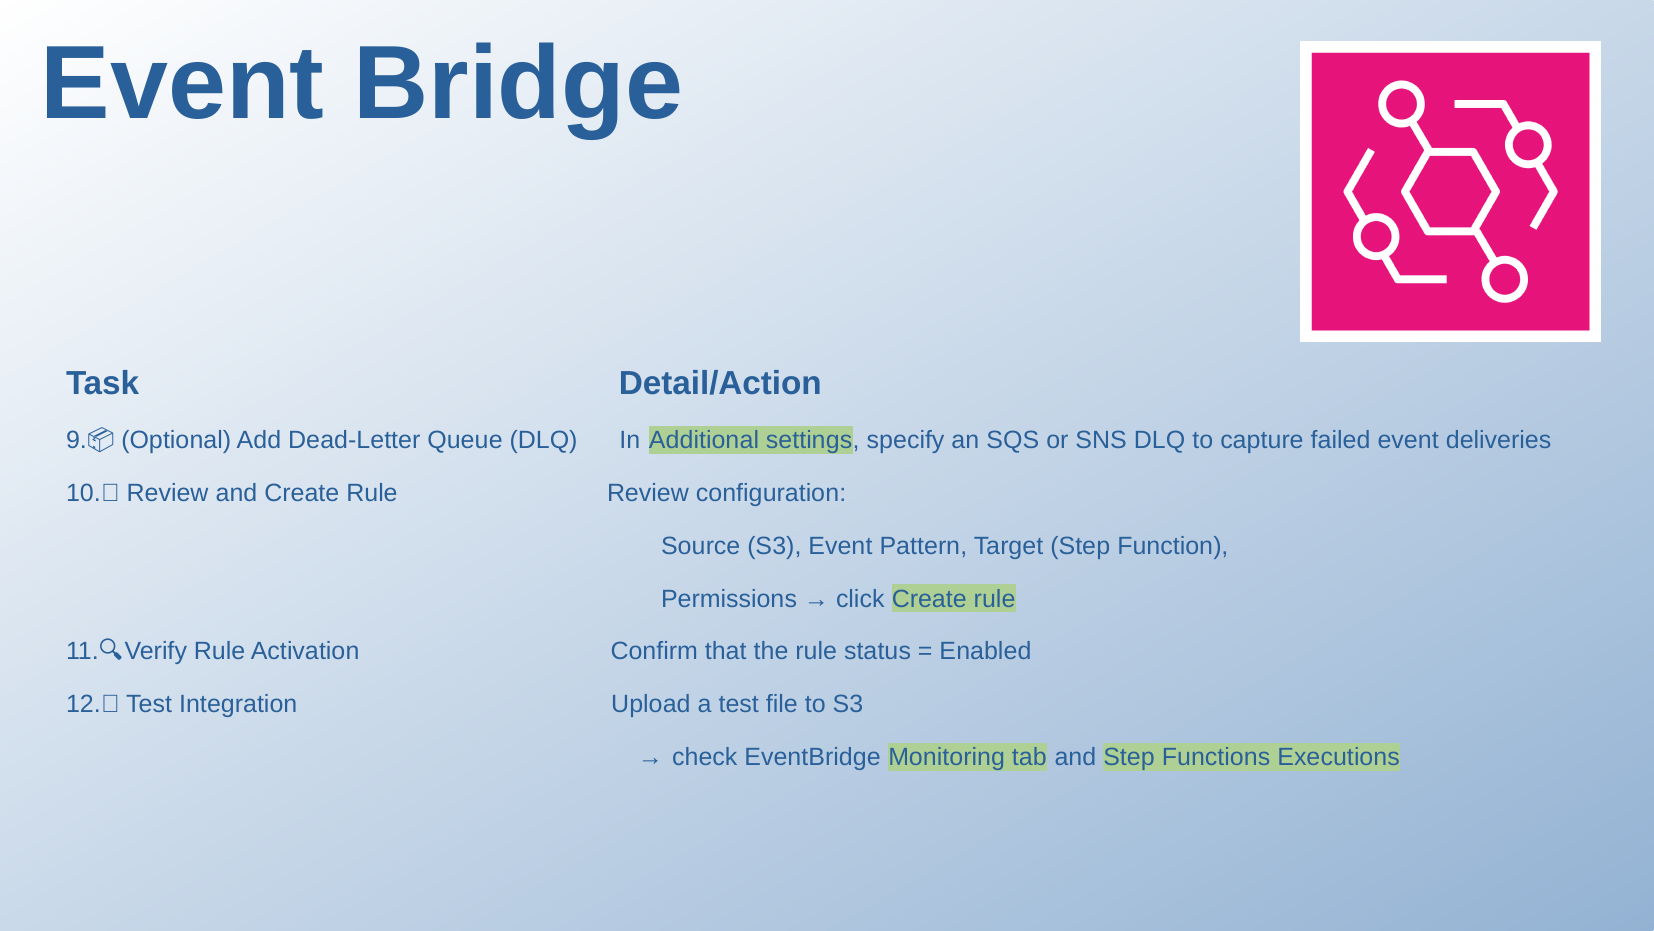

Event Bridge
Task Detail/Action
9.📦 (Optional) Add Dead-Letter Queue (DLQ) In Additional settings, specify an SQS or SNS DLQ to capture failed event deliveries
10.✅ Review and Create Rule Review configuration:
 Source (S3), Event Pattern, Target (Step Function),
 Permissions → click Create rule
11.🔍 Verify Rule Activation Confirm that the rule status = Enabled
12.🧪 Test Integration Upload a test file to S3
 → check EventBridge Monitoring tab and Step Functions Executions